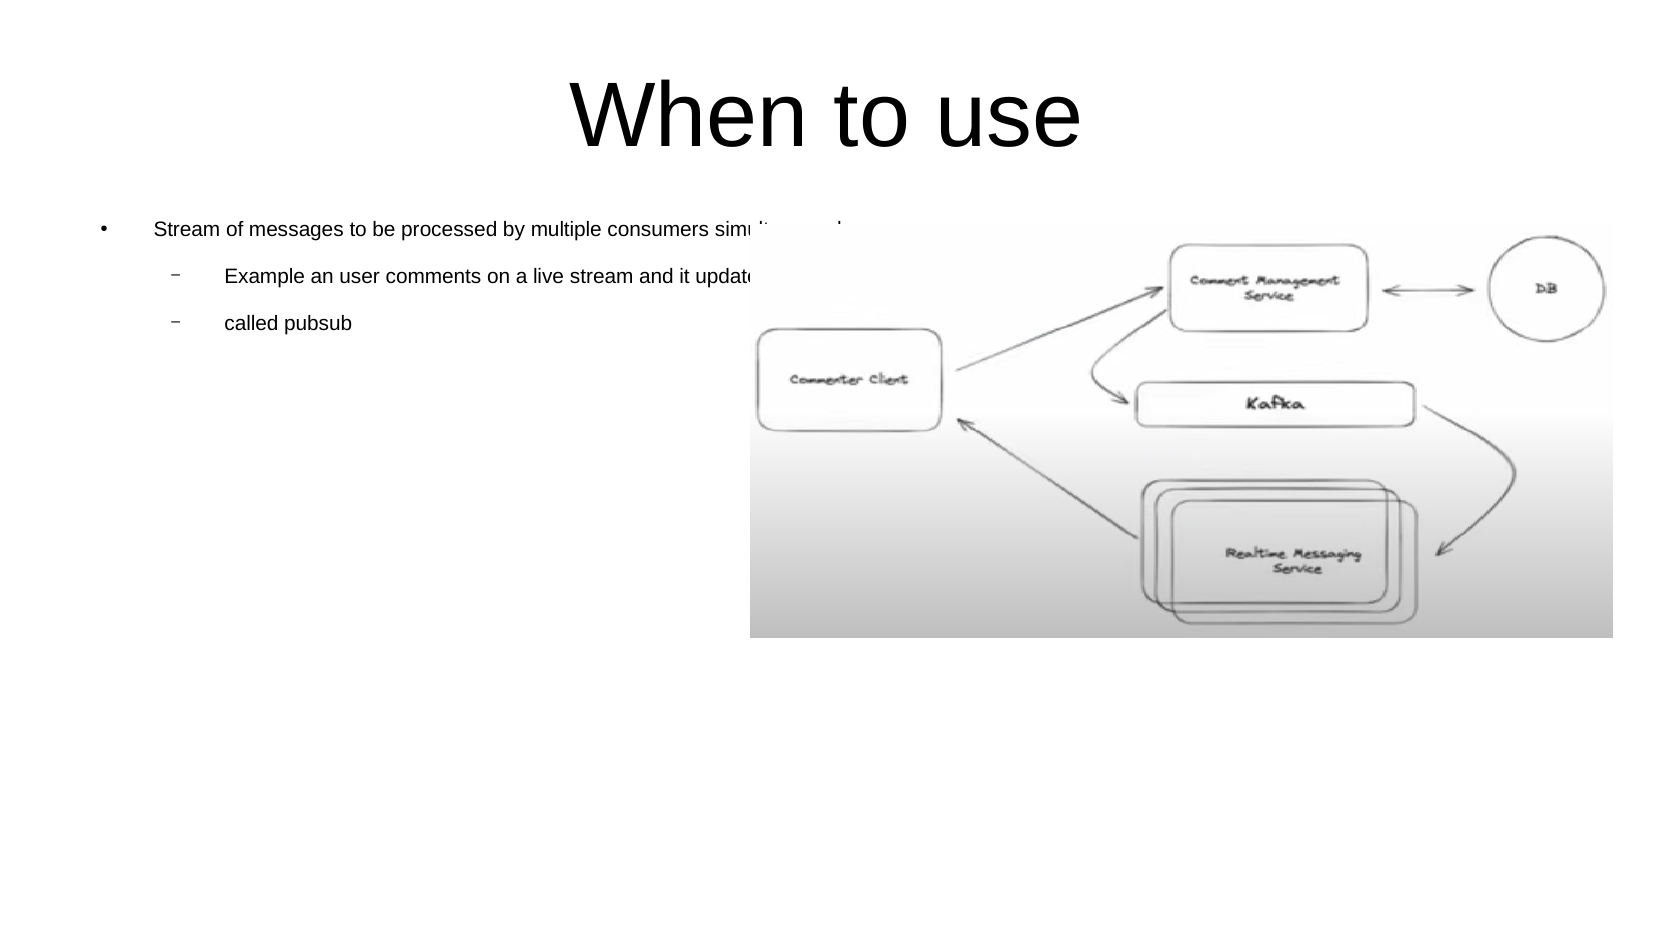

# When to use
Stream of messages to be processed by multiple consumers simultaneously
Example an user comments on a live stream and it updated on everyone’s else screen
called pubsub